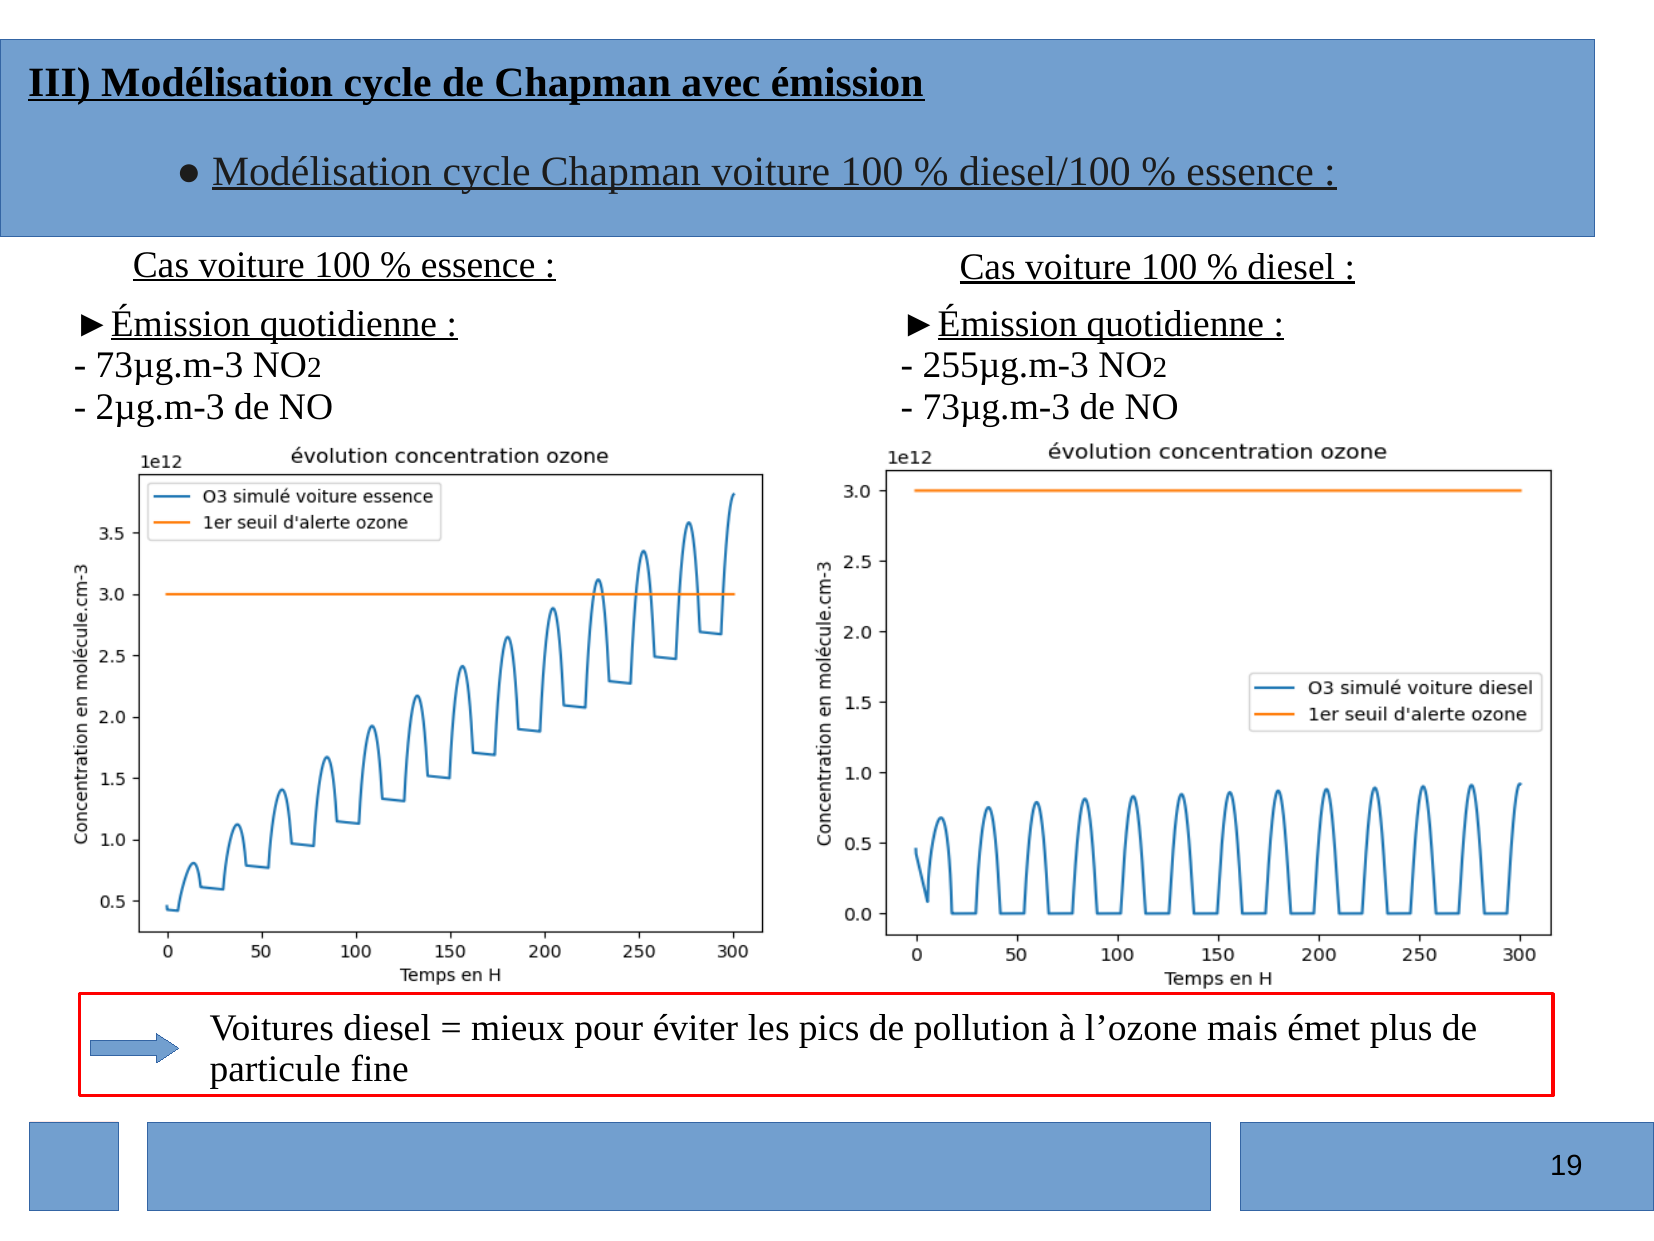

III) Modélisation cycle de Chapman avec émission
● Modélisation cycle Chapman voiture 100 % diesel/100 % essence :
Cas voiture 100 % essence :
Cas voiture 100 % diesel :
►Émission quotidienne :
- 73µg.m-3 NO2
- 2µg.m-3 de NO
►Émission quotidienne :
- 255µg.m-3 NO2
- 73µg.m-3 de NO
Voitures diesel = mieux pour éviter les pics de pollution à l’ozone mais émet plus de particule fine
19